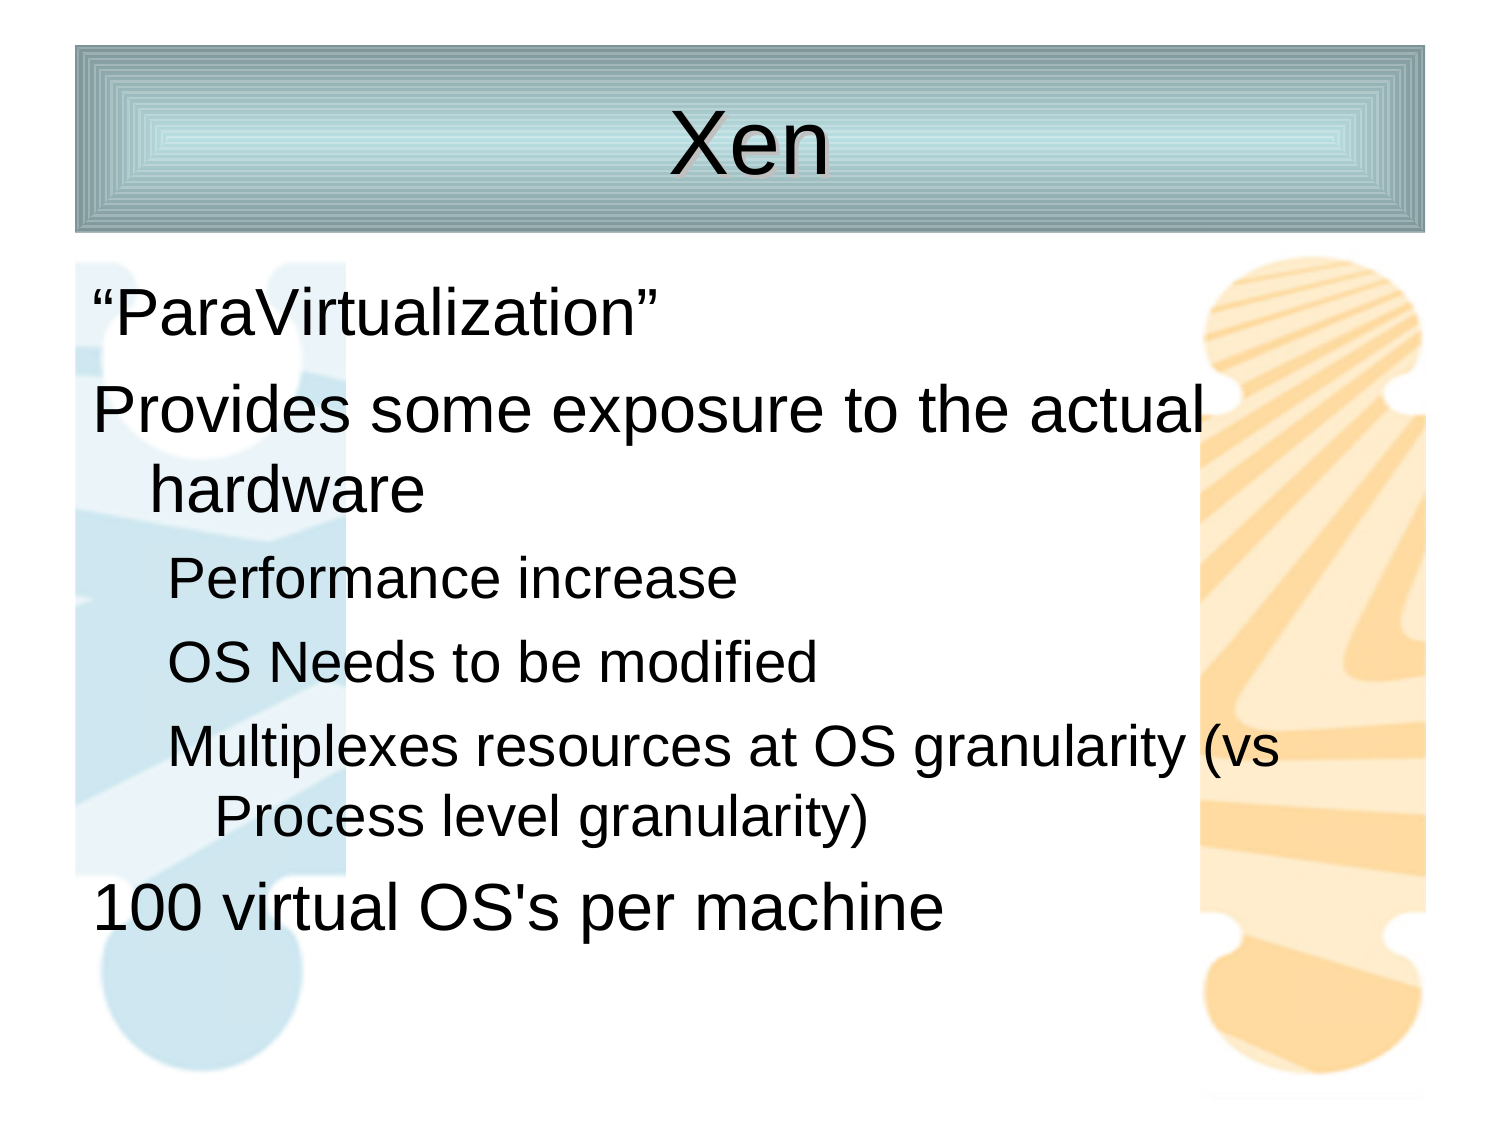

# Xen
“ParaVirtualization”
Provides some exposure to the actual hardware
Performance increase
OS Needs to be modified
Multiplexes resources at OS granularity (vs Process level granularity)
100 virtual OS's per machine